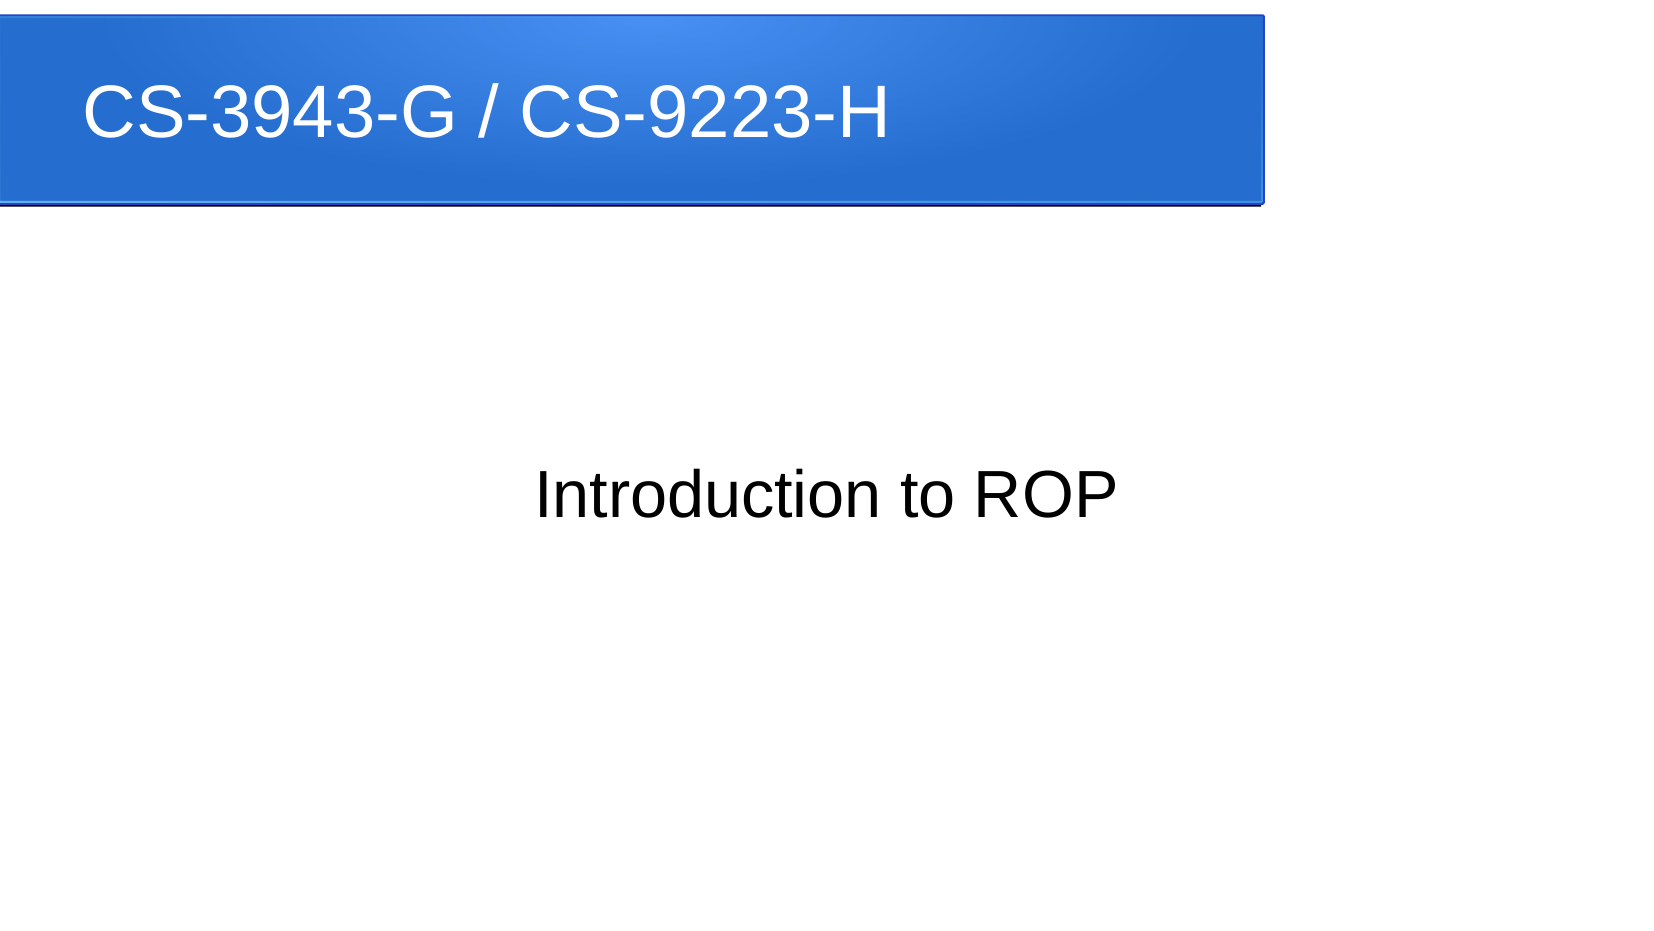

# CS-3943-G / CS-9223-H
Introduction to ROP